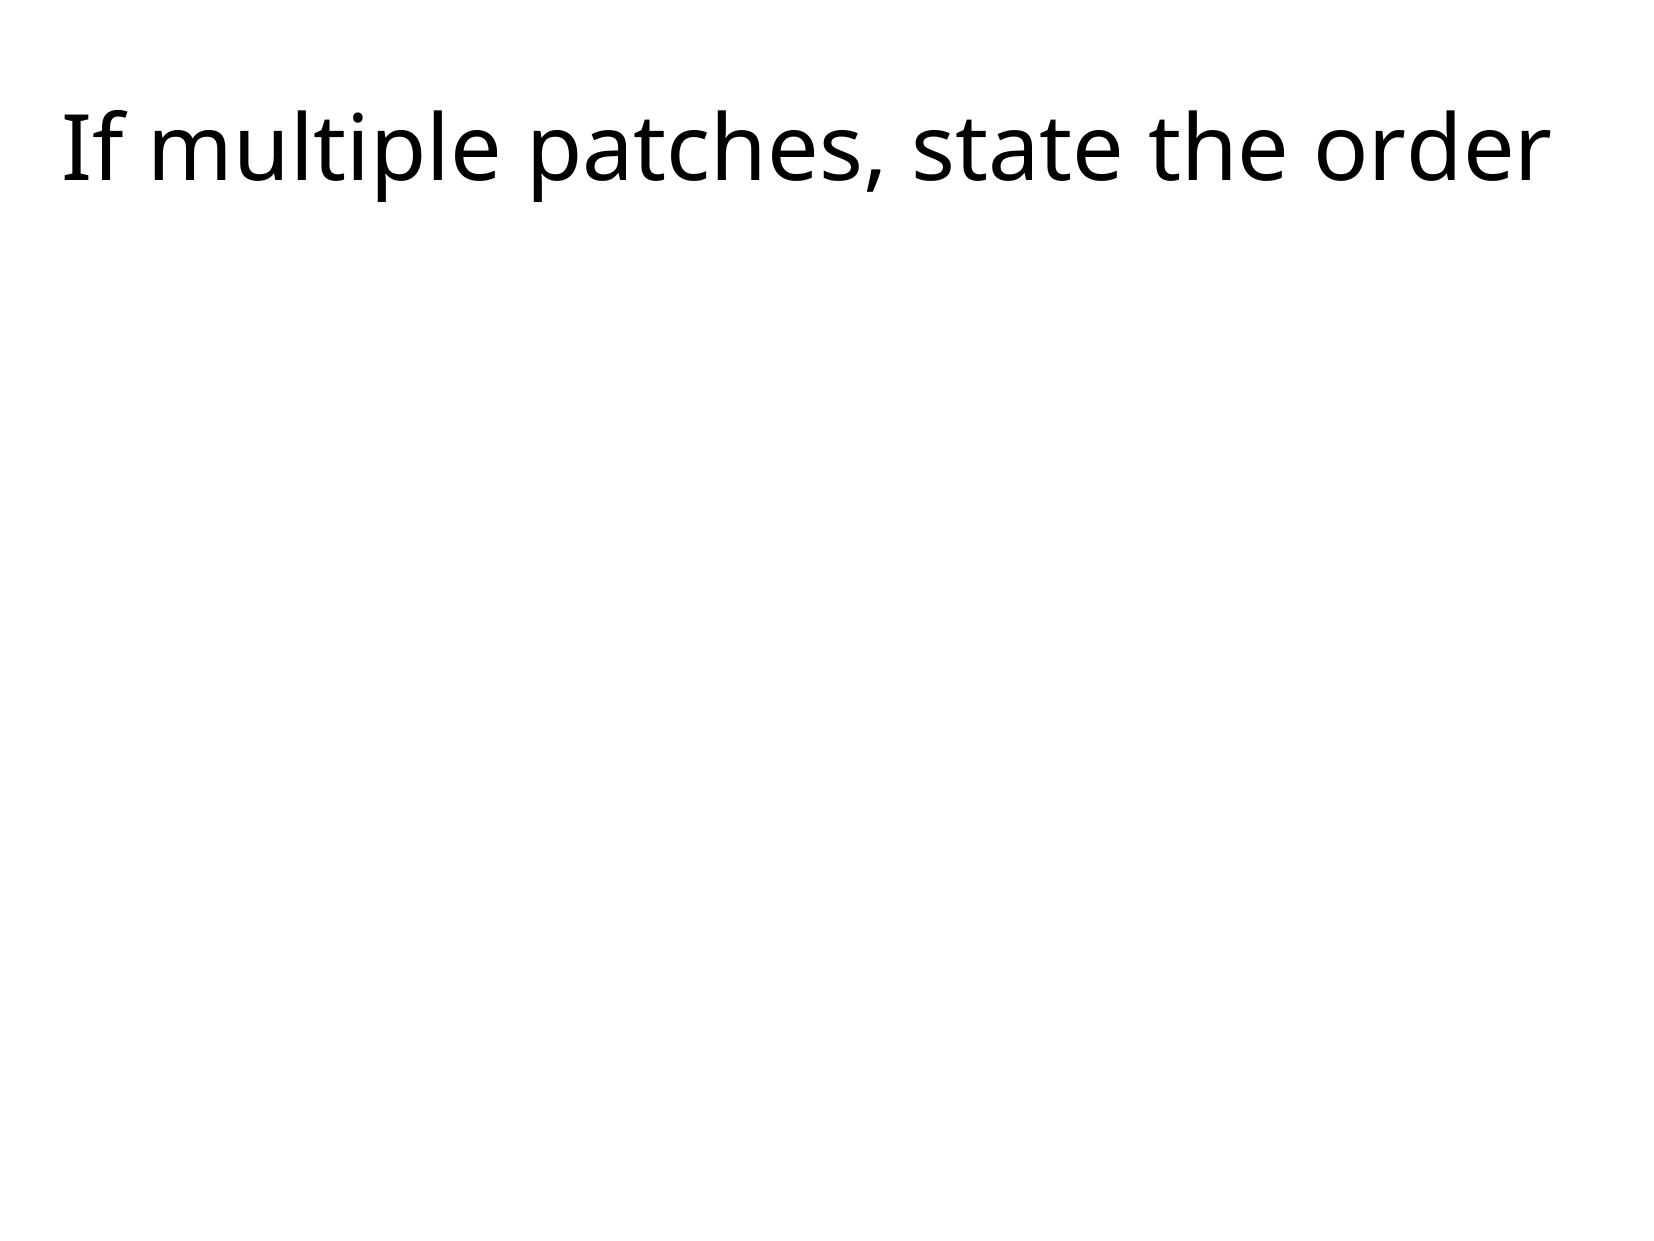

If multiple patches, state the order
2.6.20 to 2.6.24-rc8